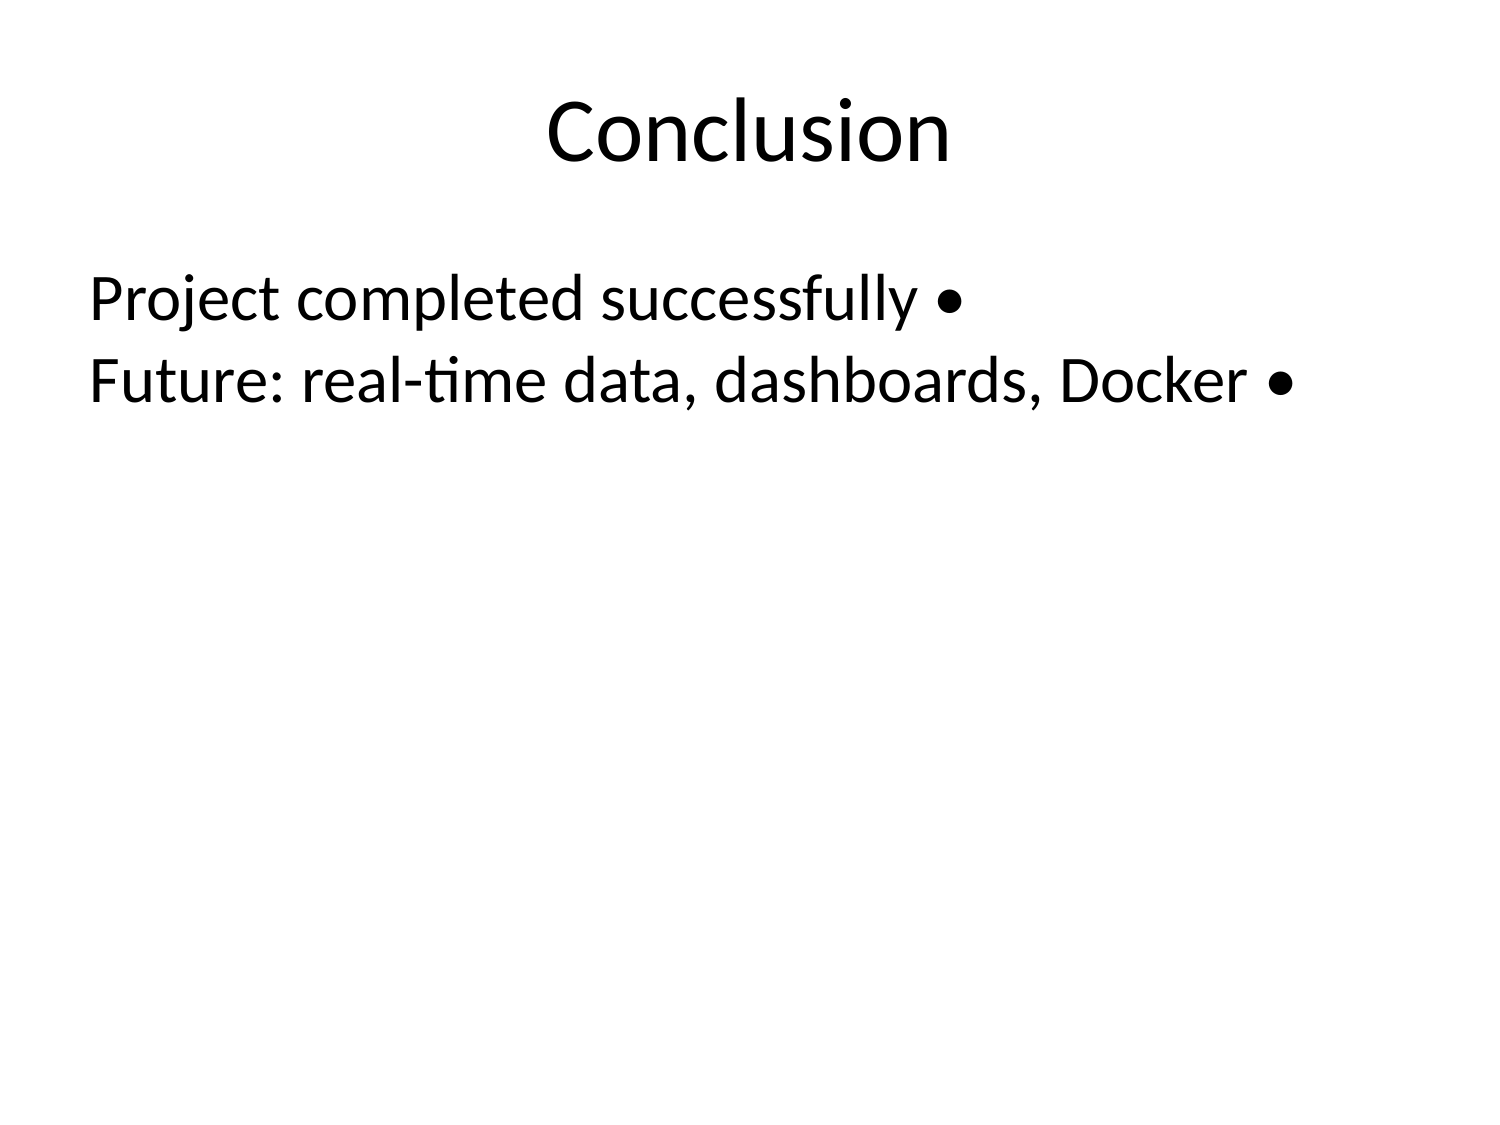

Conclusion
• Project completed successfully
• Future: real-time data, dashboards, Docker